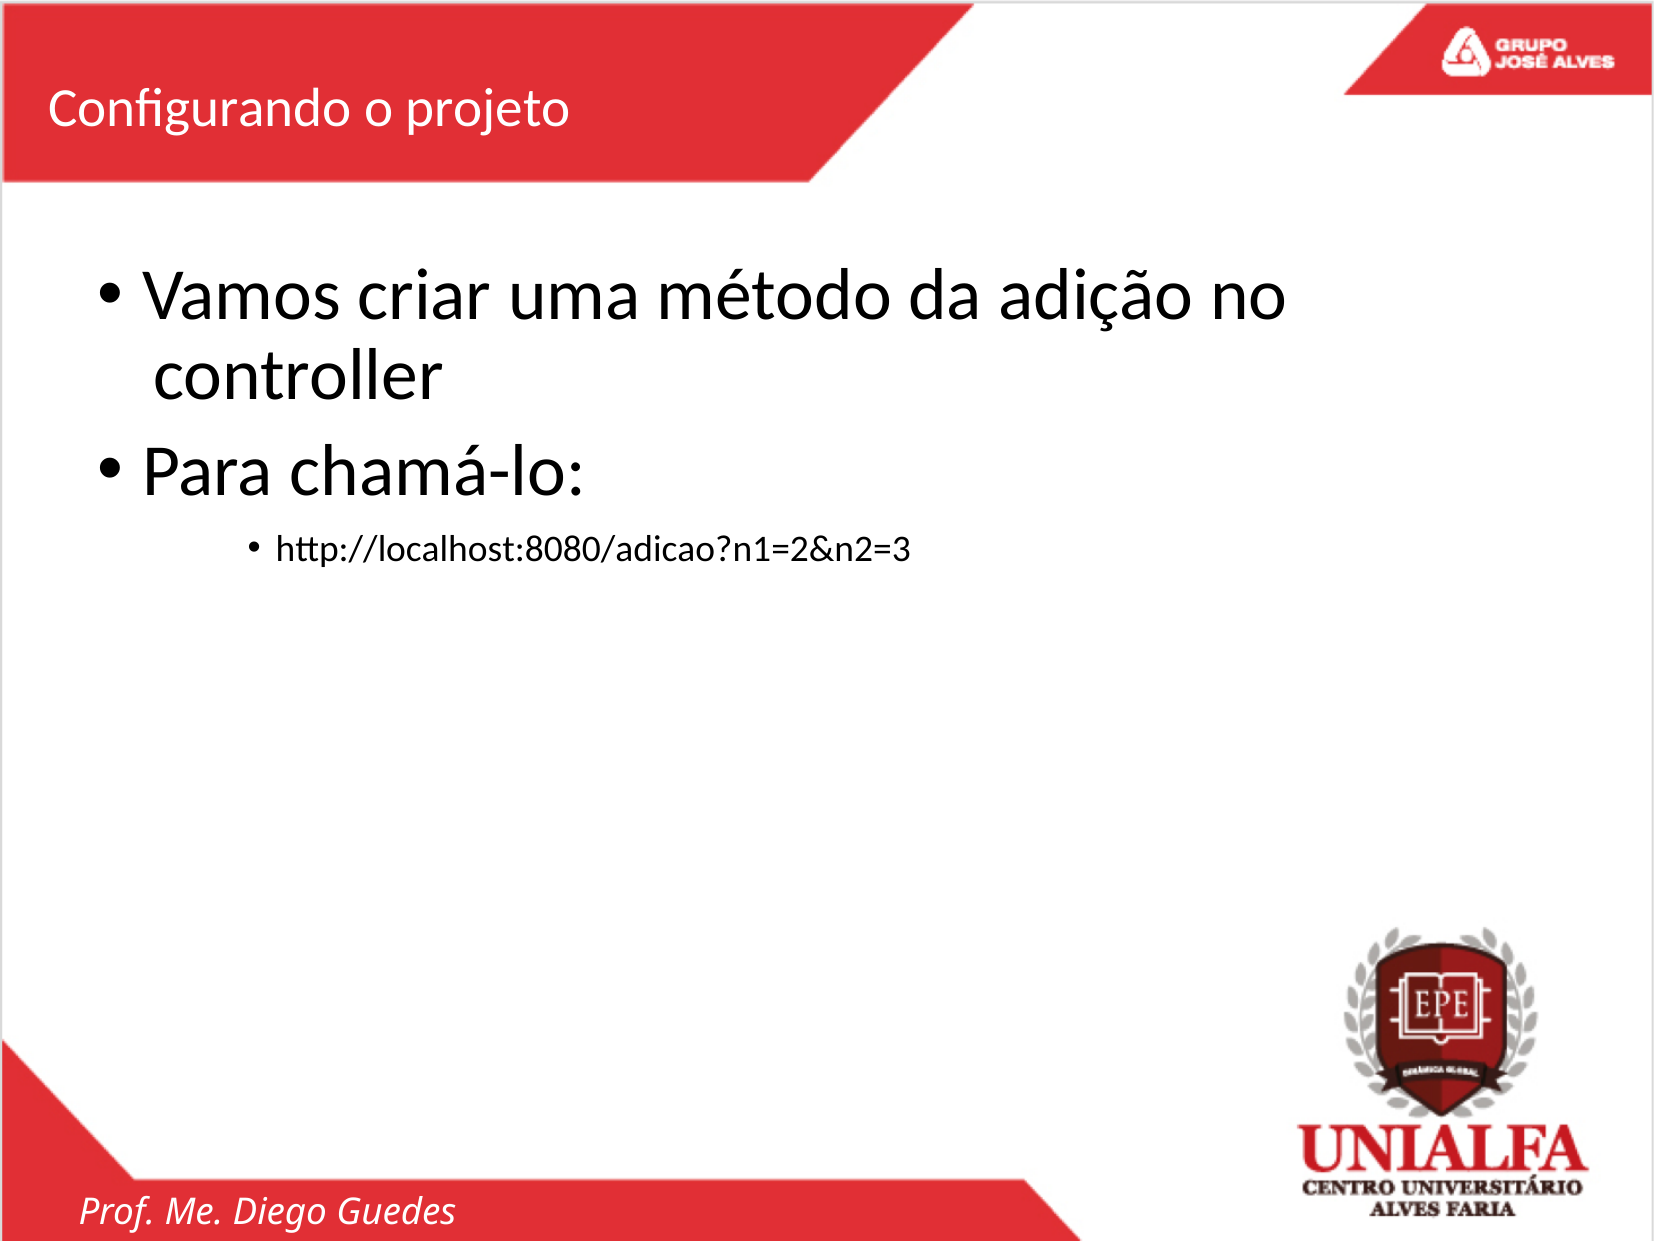

Configurando o projeto
 Vamos criar uma método da adição no controller
 Para chamá-lo:
http://localhost:8080/adicao?n1=2&n2=3
Prof. Me. Diego Guedes